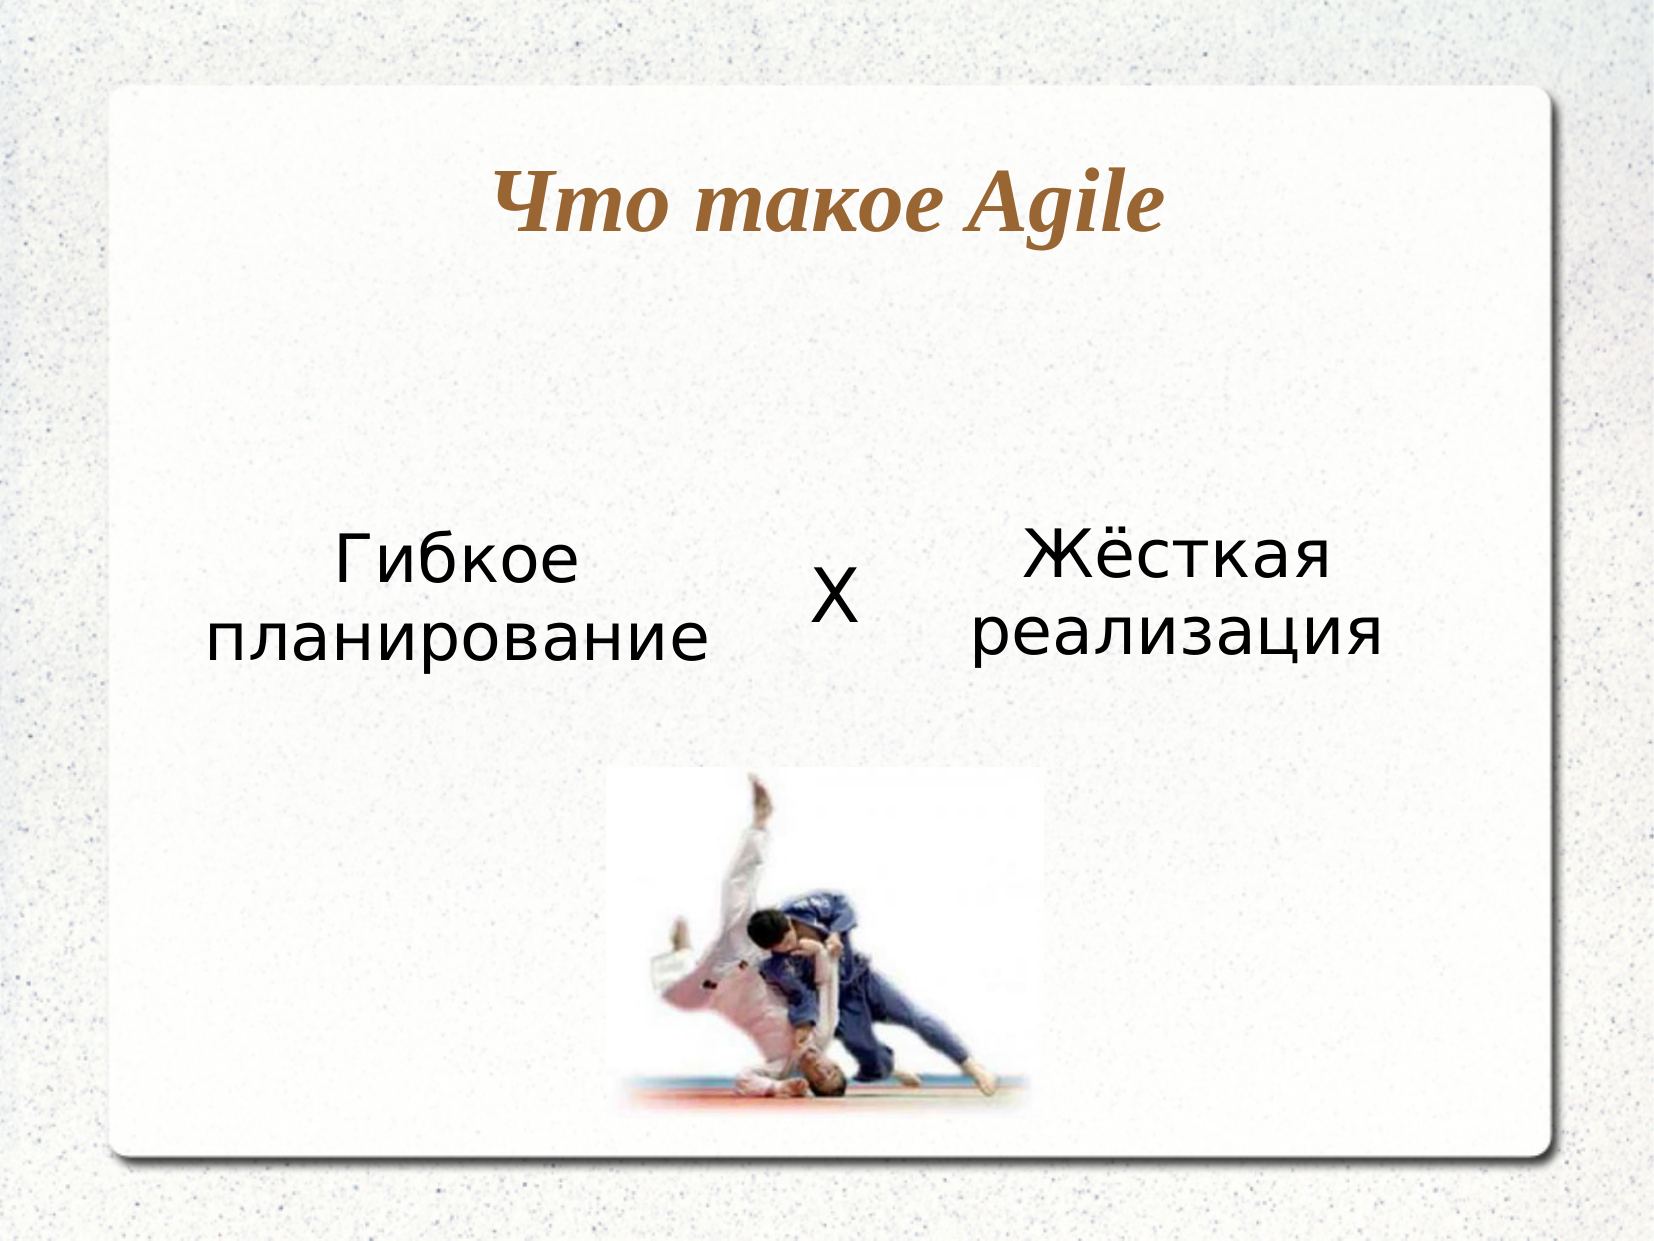

# Что такое Agile
Жёсткая реализация
Гибкое
планирование
X